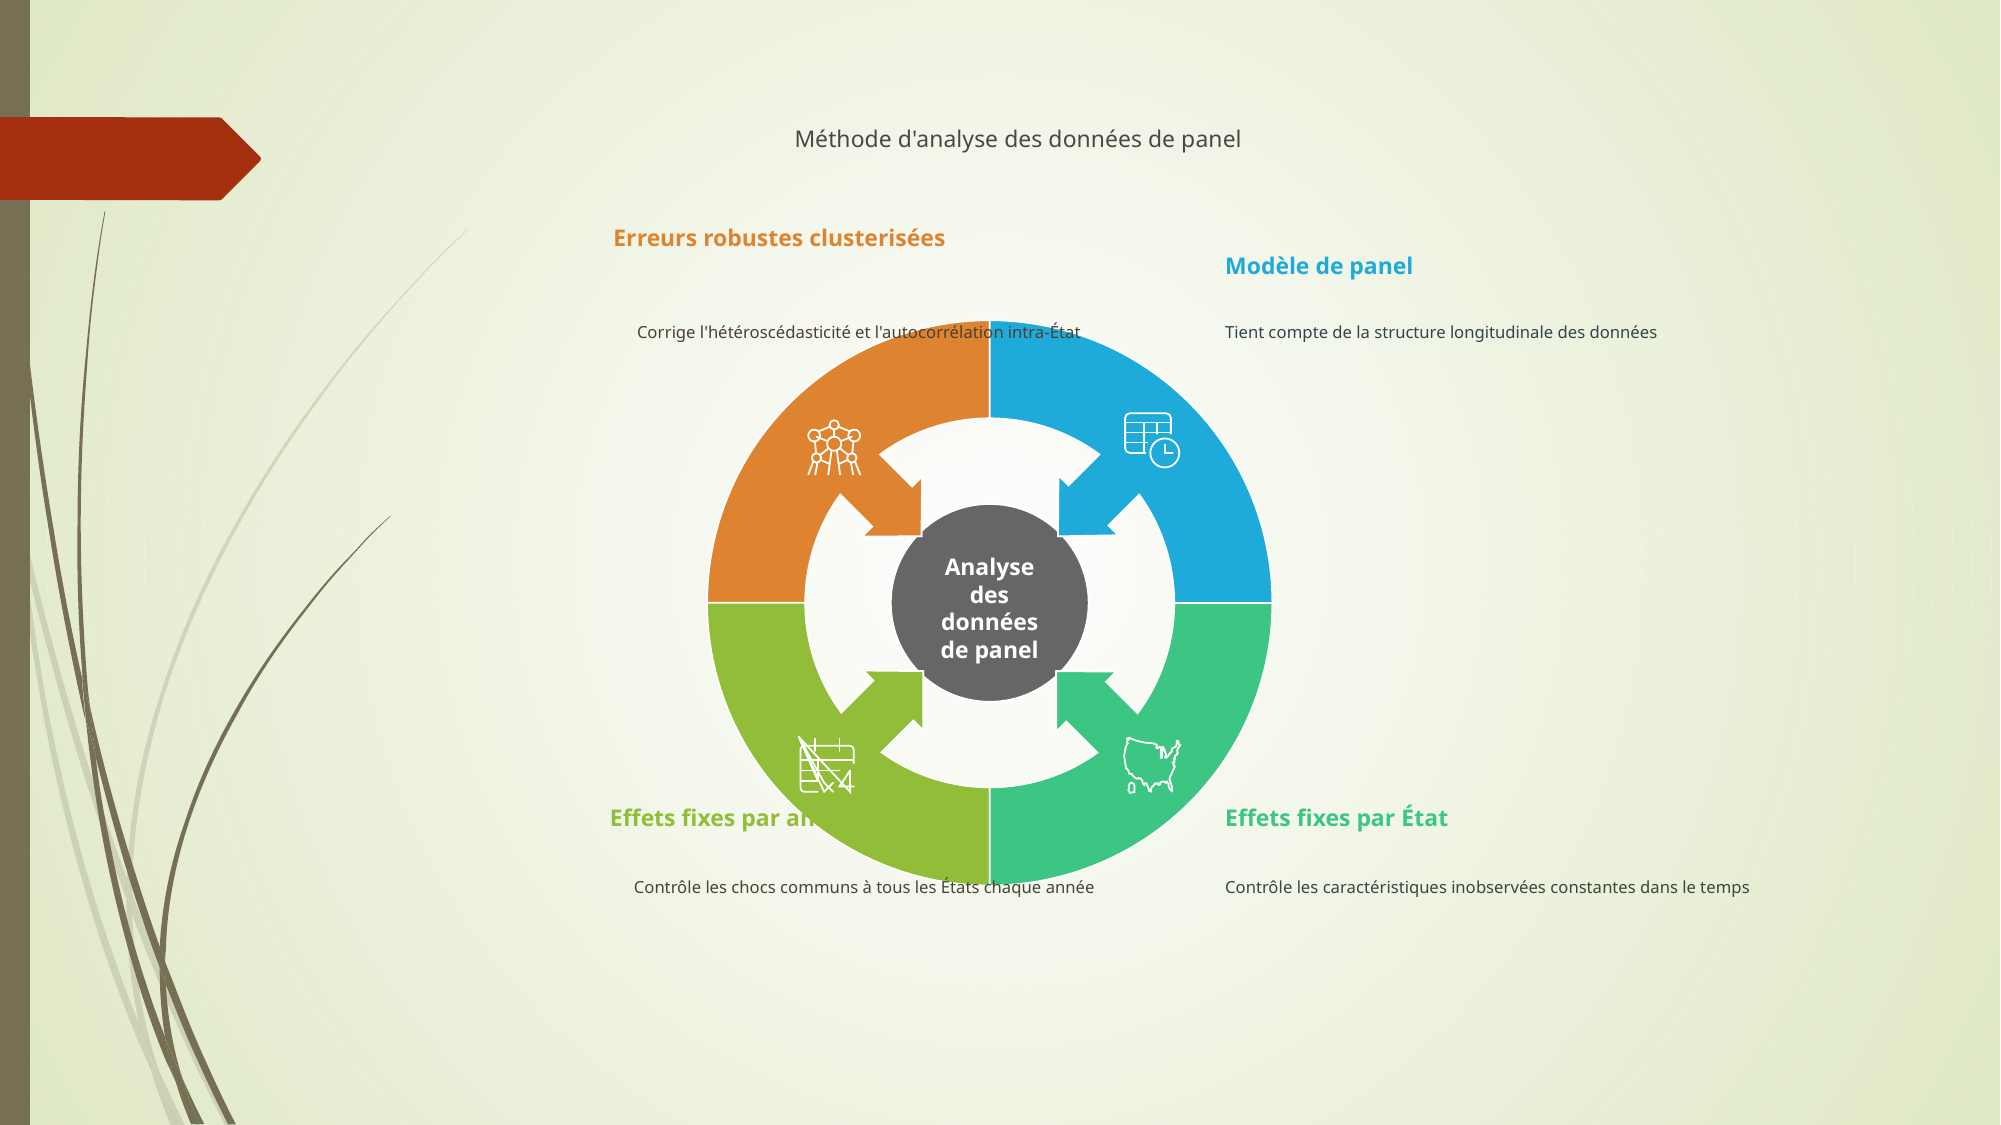

Méthode d'analyse des données de panel
Erreurs robustes clusterisées
Modèle de panel
Corrige l'hétéroscédasticité et l'autocorrélation intra-État
Tient compte de la structure longitudinale des données
Analyse des données de panel
Effets fixes par année
Effets fixes par État
Contrôle les chocs communs à tous les États chaque année
Contrôle les caractéristiques inobservées constantes dans le temps